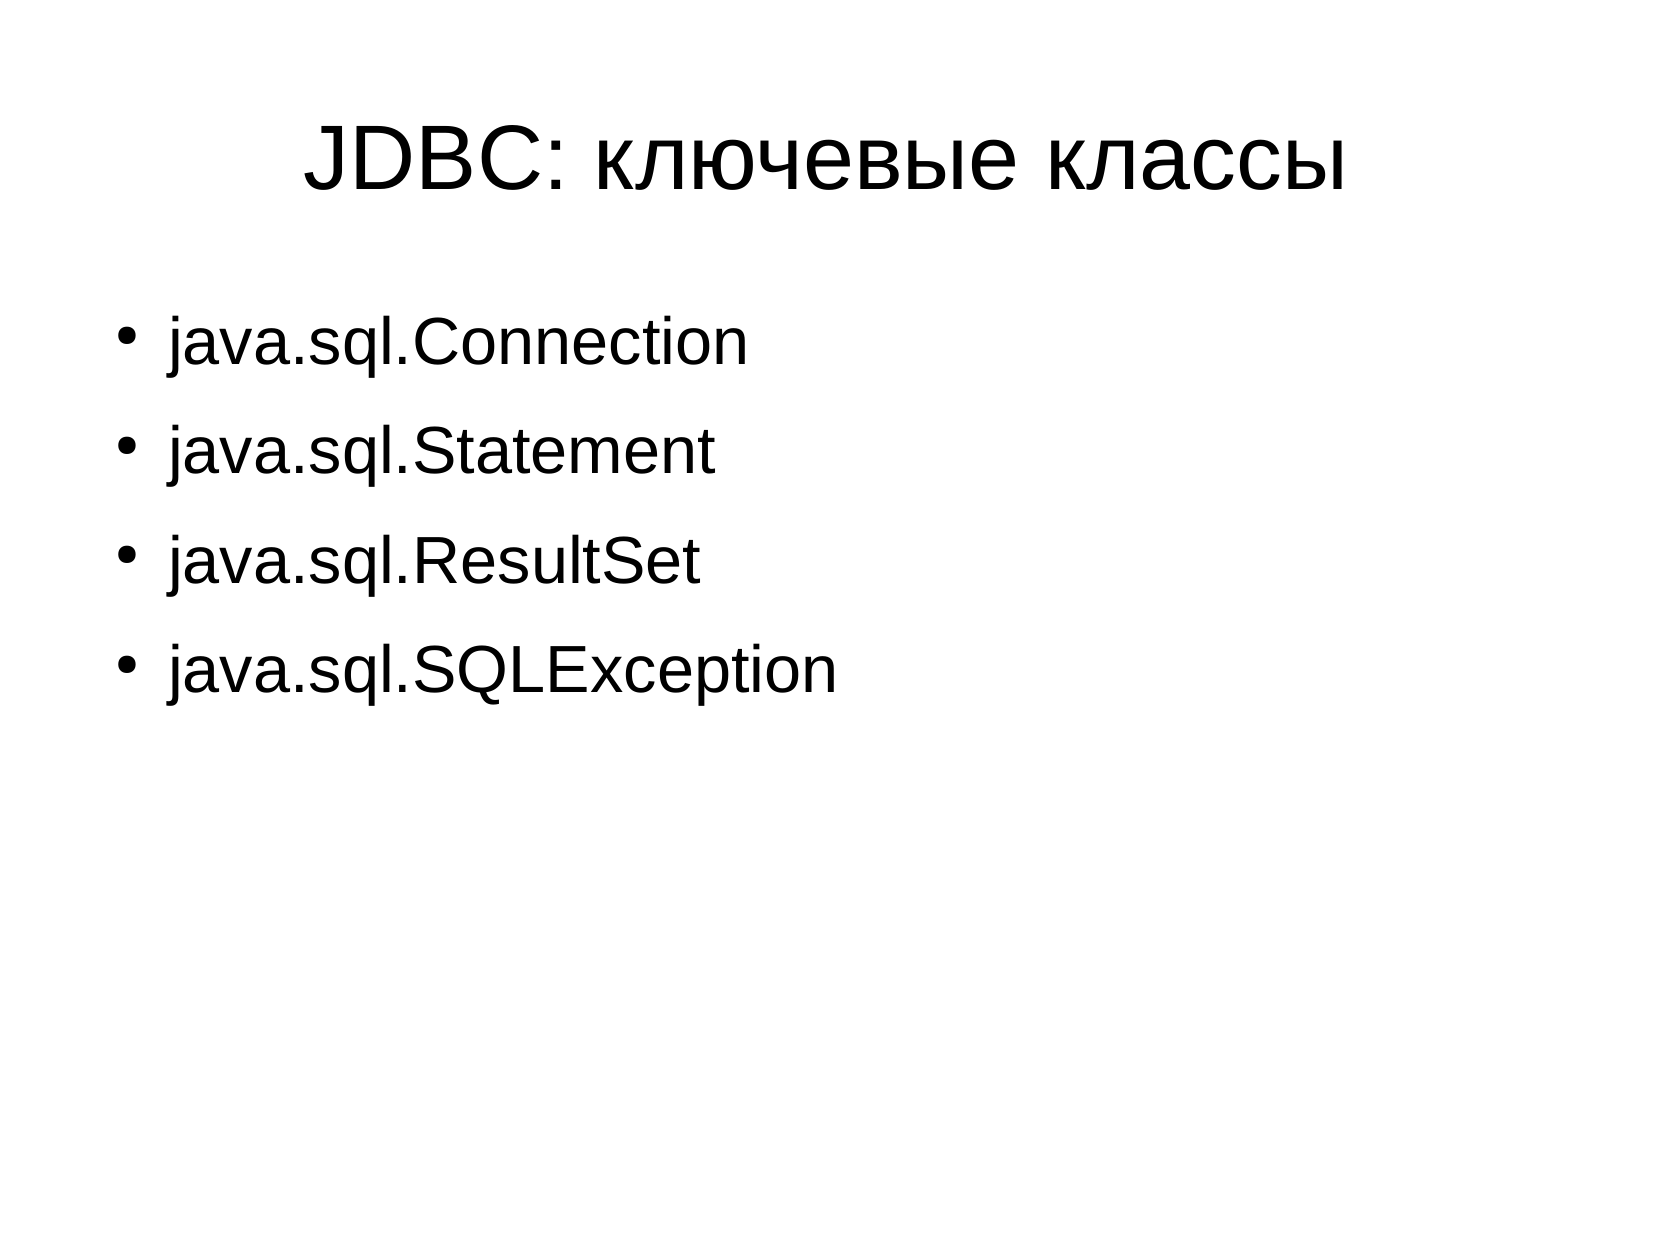

# JDBC: ключевые классы
java.sql.Connection
java.sql.Statement
java.sql.ResultSet
java.sql.SQLException